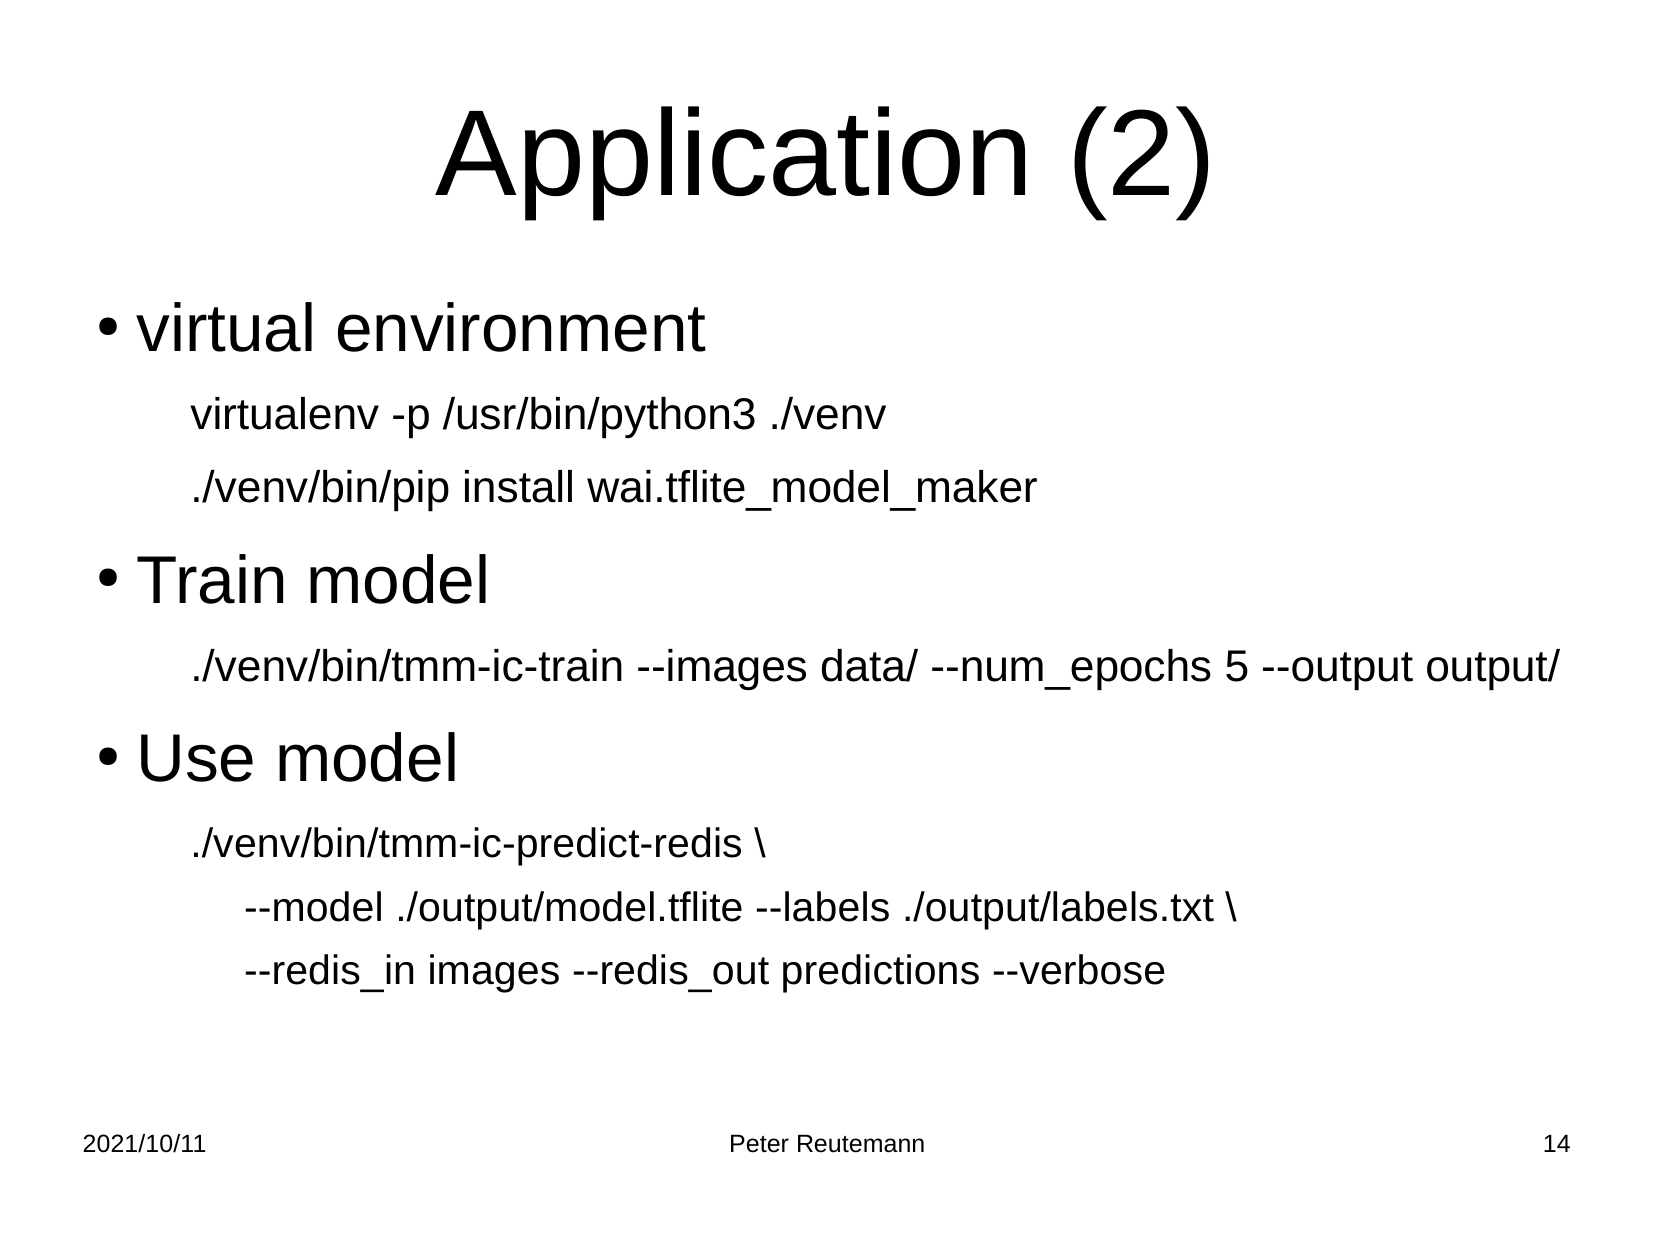

# Application (2)
virtual environment
virtualenv -p /usr/bin/python3 ./venv
./venv/bin/pip install wai.tflite_model_maker
Train model
./venv/bin/tmm-ic-train --images data/ --num_epochs 5 --output output/
Use model
./venv/bin/tmm-ic-predict-redis \
--model ./output/model.tflite --labels ./output/labels.txt \
--redis_in images --redis_out predictions --verbose
2021/10/11
Peter Reutemann
14